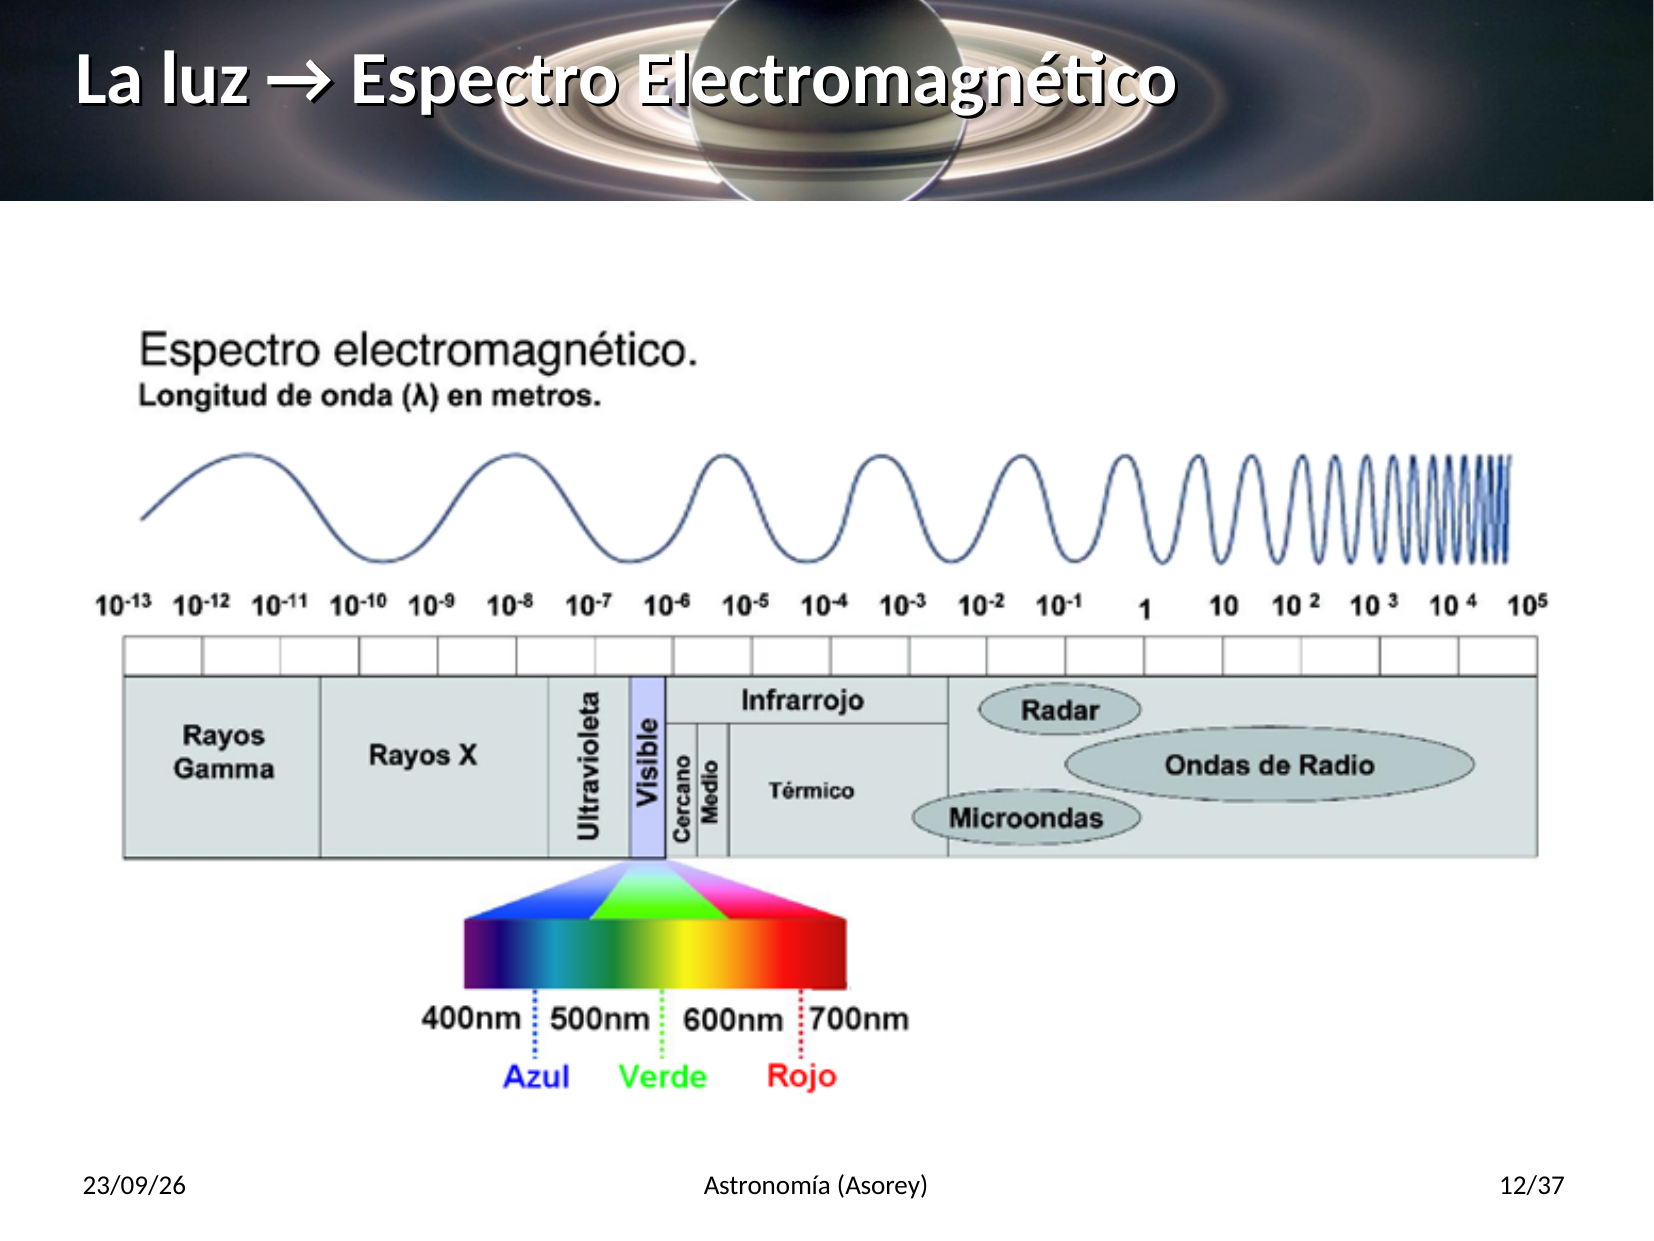

# La luz → Espectro Electromagnético
Astronomía (Asorey)
12